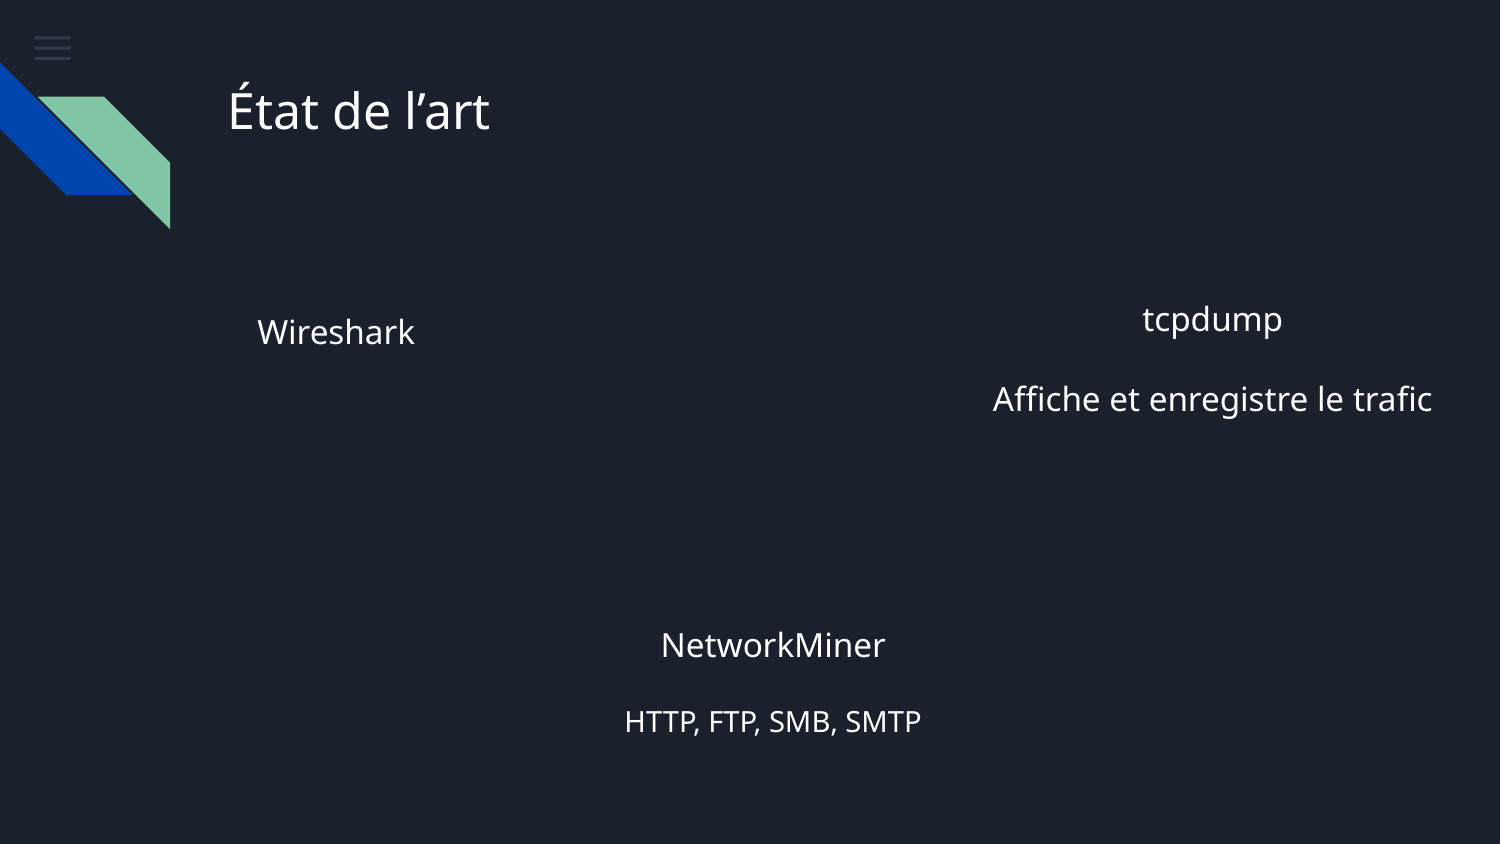

# État de l’art
Wireshark
tcpdump
Affiche et enregistre le trafic
NetworkMiner
HTTP, FTP, SMB, SMTP